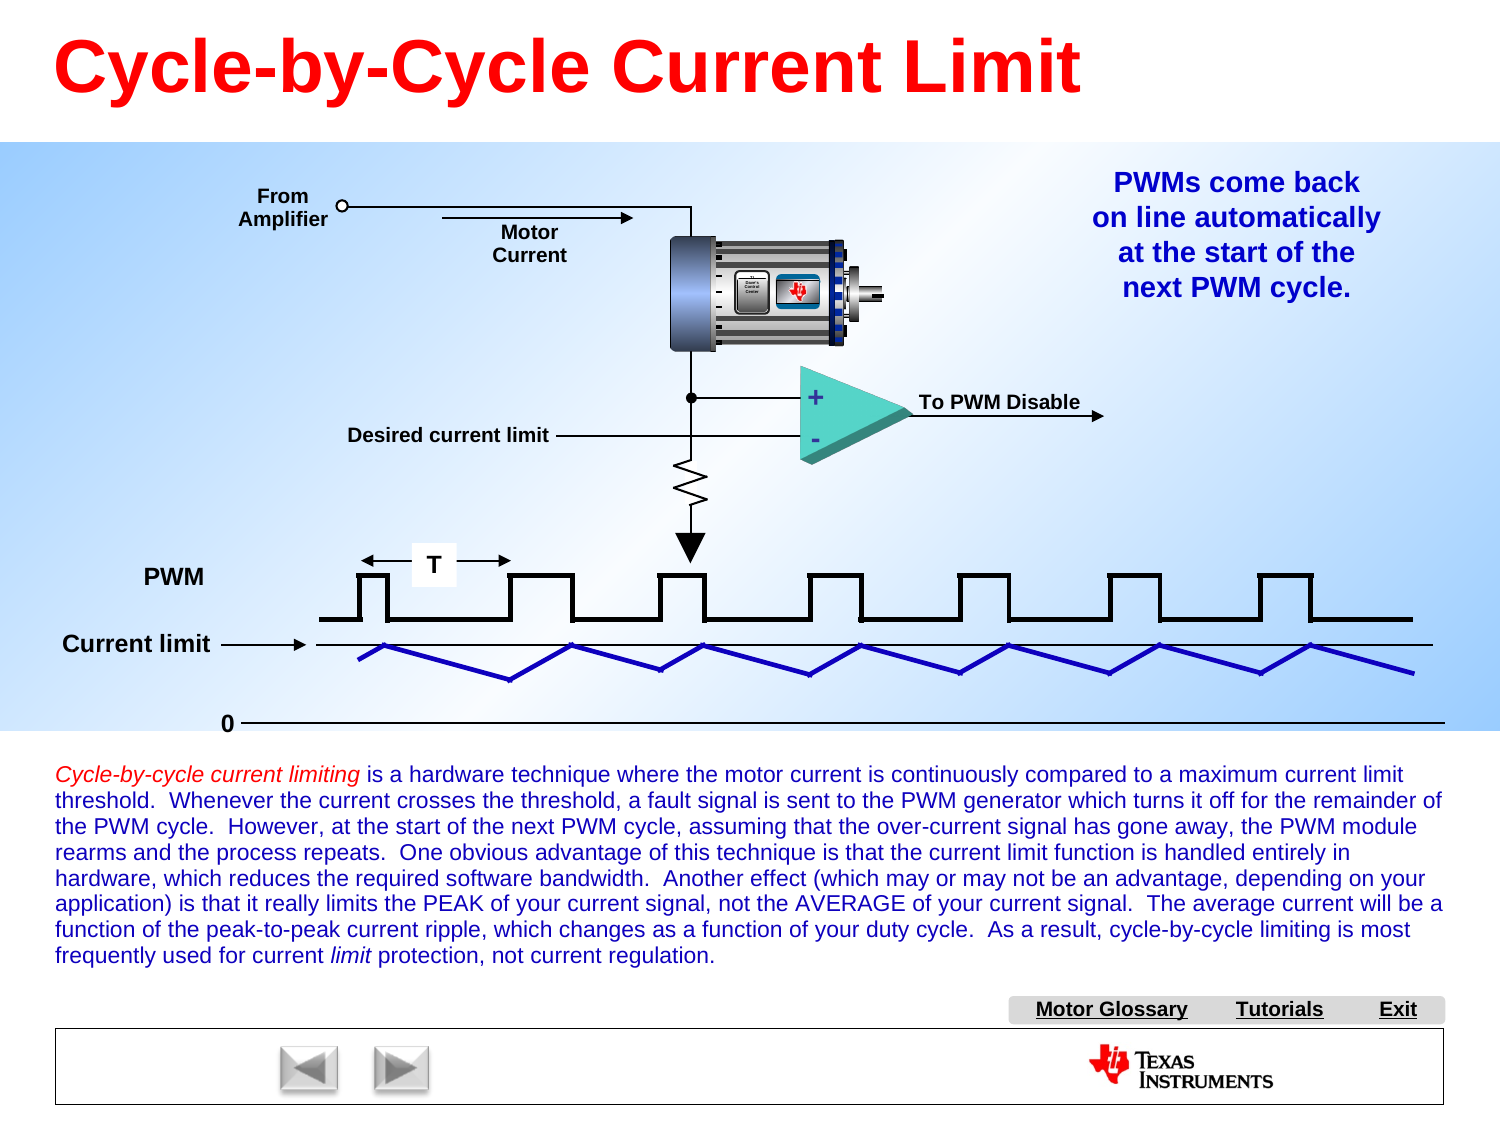

# Cycle-by-Cycle Current Limit
PWMs come back
on line automatically
at the start of the
next PWM cycle.
From
Amplifier
Motor
Current
TI
Dave’s
Control
Center
+
To PWM Disable
-
Desired current limit
T
PWM
Current limit
0
Cycle-by-cycle current limiting is a hardware technique where the motor current is continuously compared to a maximum current limit threshold. Whenever the current crosses the threshold, a fault signal is sent to the PWM generator which turns it off for the remainder of the PWM cycle. However, at the start of the next PWM cycle, assuming that the over-current signal has gone away, the PWM module rearms and the process repeats. One obvious advantage of this technique is that the current limit function is handled entirely in hardware, which reduces the required software bandwidth. Another effect (which may or may not be an advantage, depending on your application) is that it really limits the PEAK of your current signal, not the AVERAGE of your current signal. The average current will be a function of the peak-to-peak current ripple, which changes as a function of your duty cycle. As a result, cycle-by-cycle limiting is most frequently used for current limit protection, not current regulation.